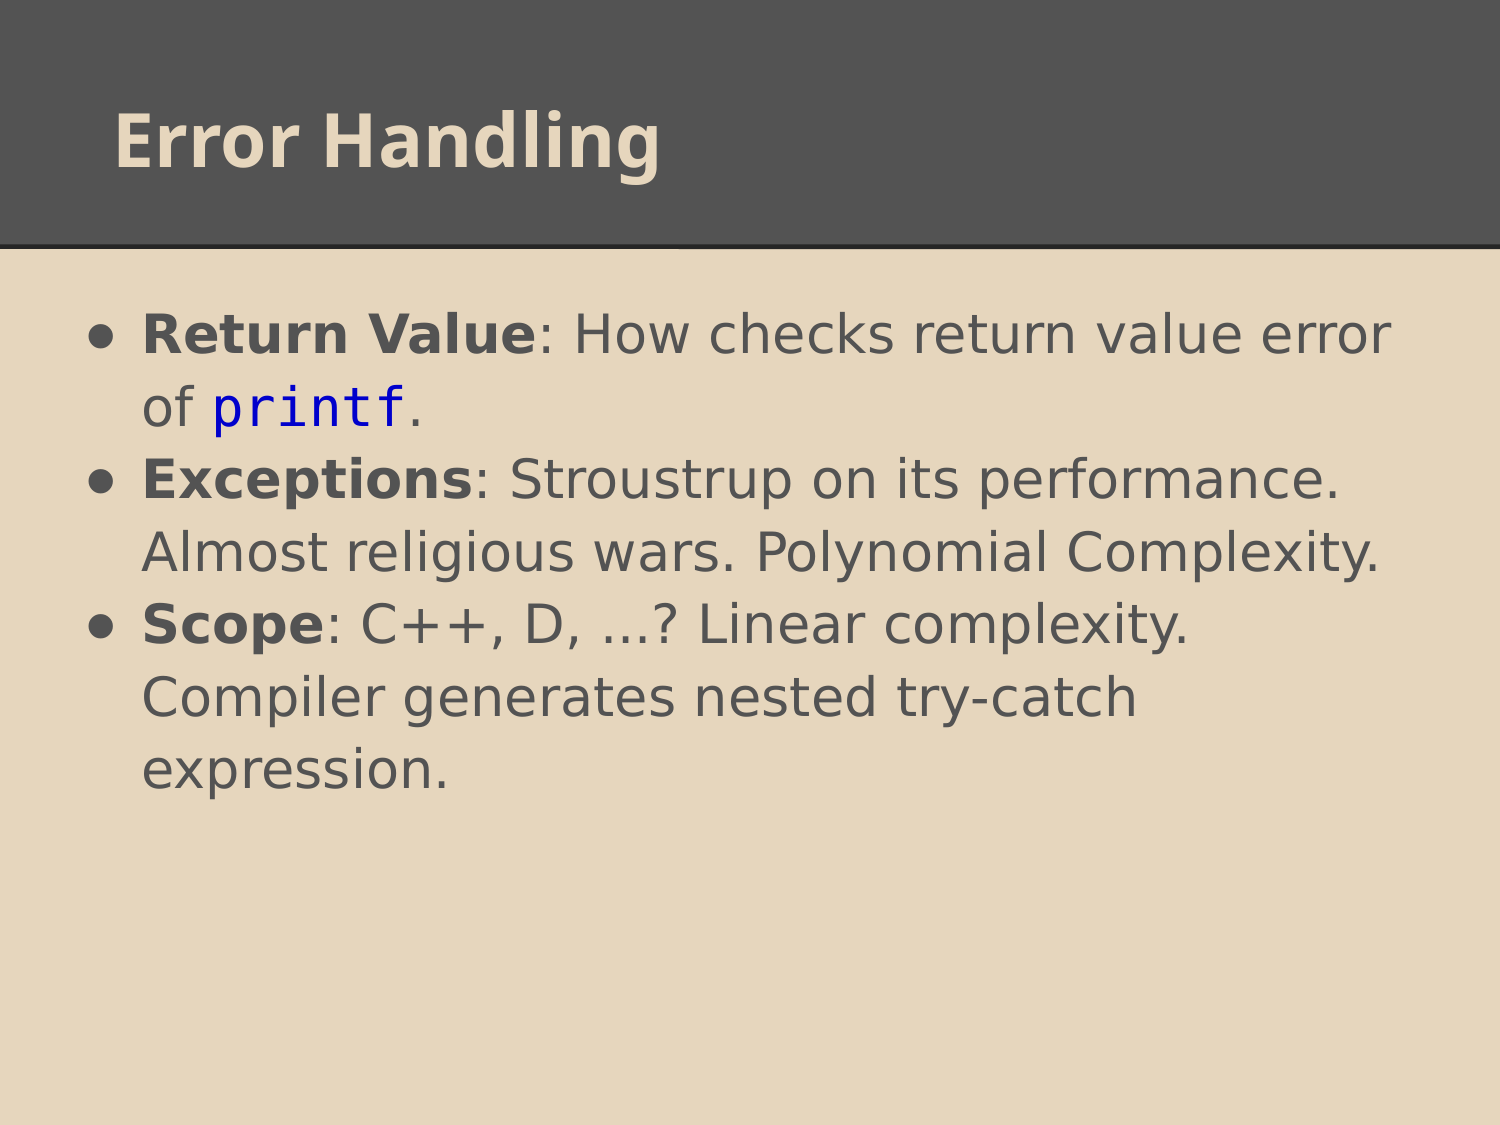

# Error Handling
Return Value: How checks return value error of printf.
Exceptions: Stroustrup on its performance. Almost religious wars. Polynomial Complexity.
Scope: C++, D, ...? Linear complexity. Compiler generates nested try-catch expression.